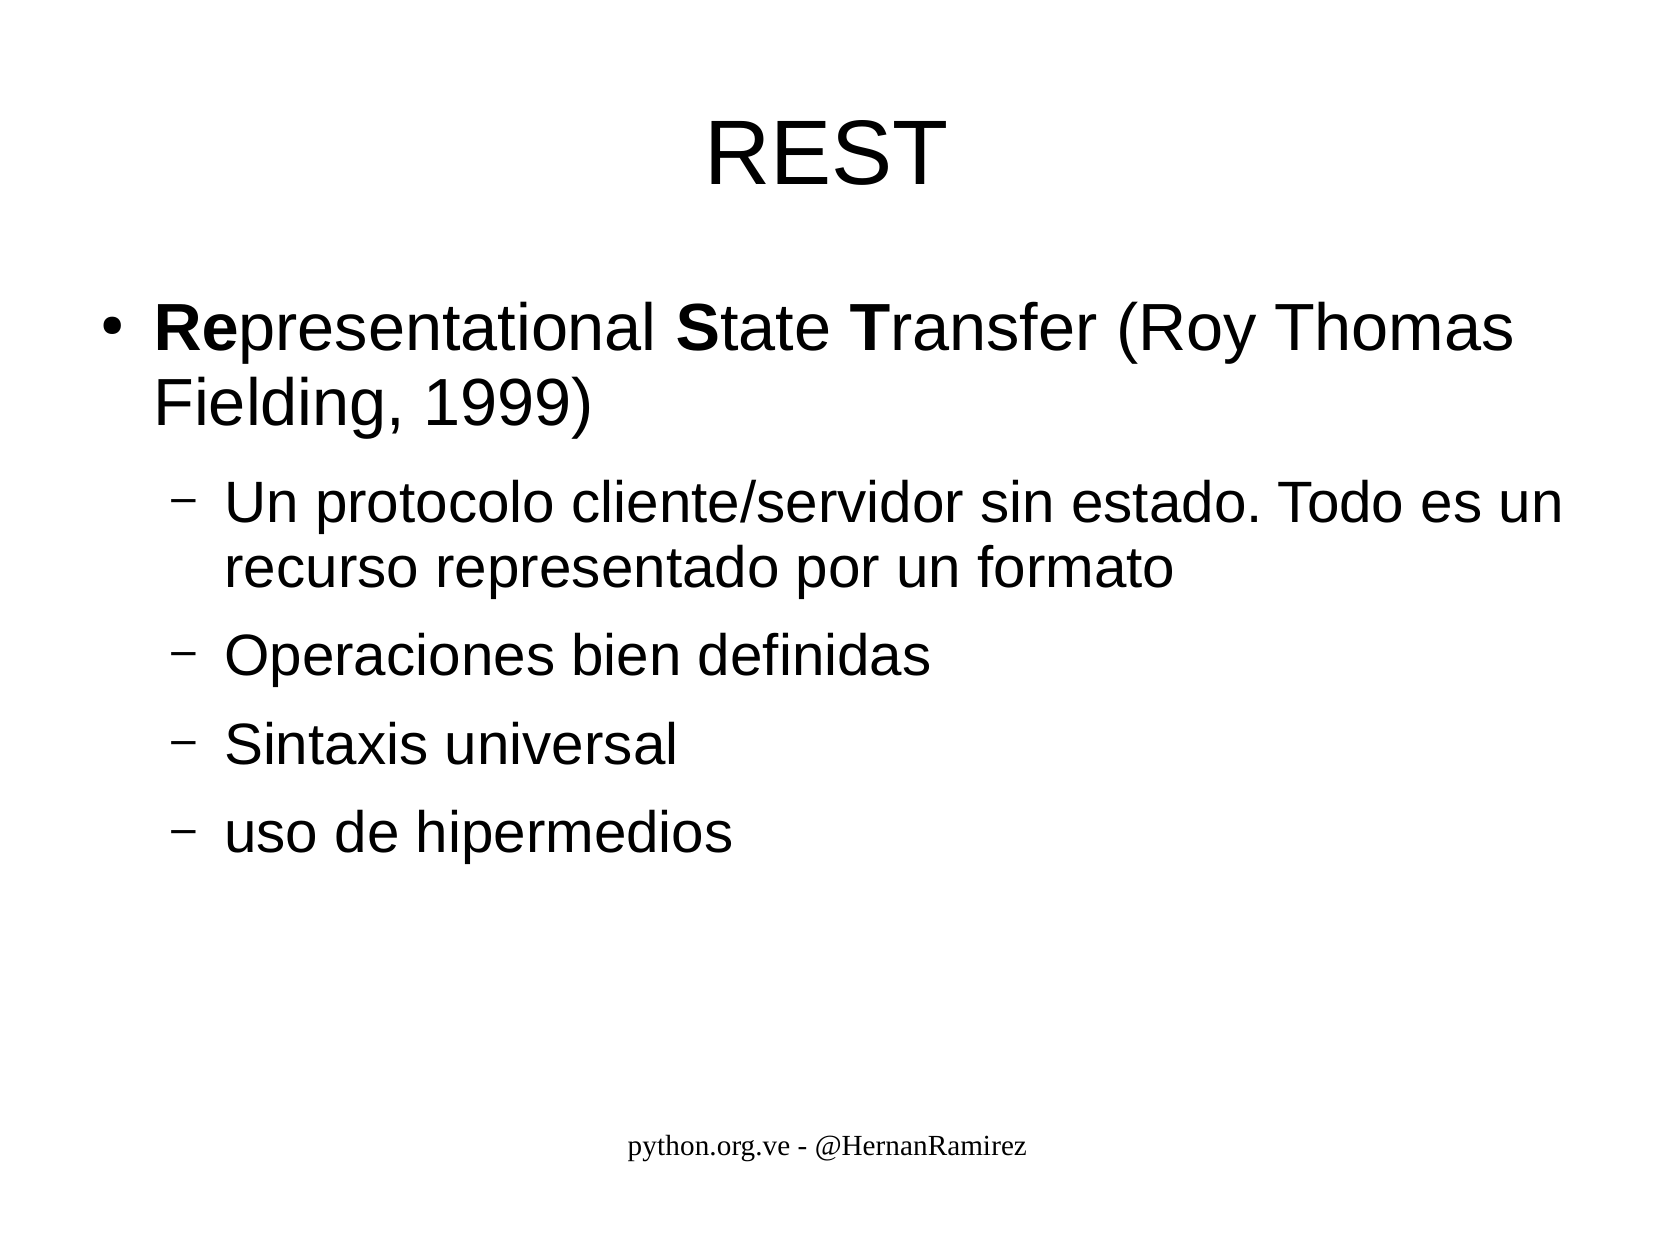

# REST
Representational State Transfer (Roy Thomas Fielding, 1999)
Un protocolo cliente/servidor sin estado. Todo es un recurso representado por un formato
Operaciones bien definidas
Sintaxis universal
uso de hipermedios
python.org.ve - @HernanRamirez